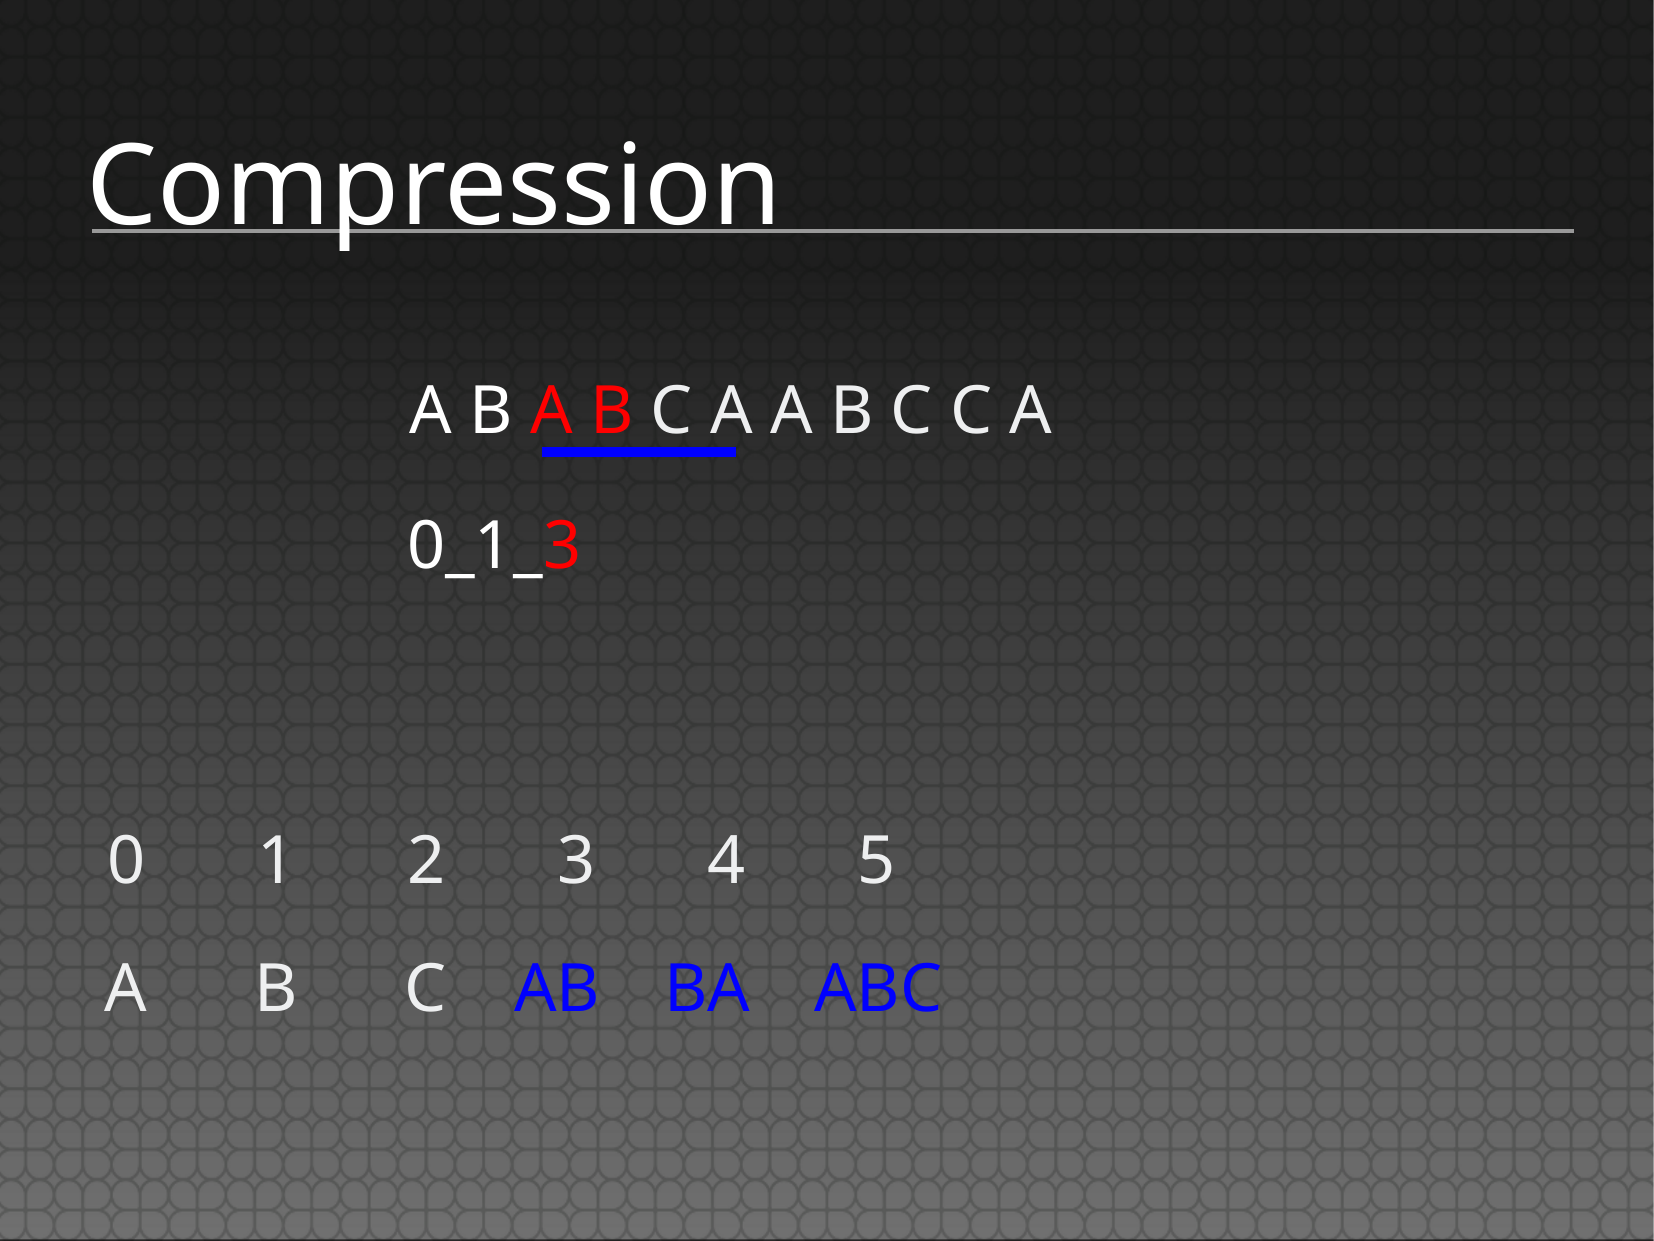

# Compression
A B A B C A A B C C A
0_1_3
0		1		2		3		4		5
A		B		C	 AB	 BA	 ABC